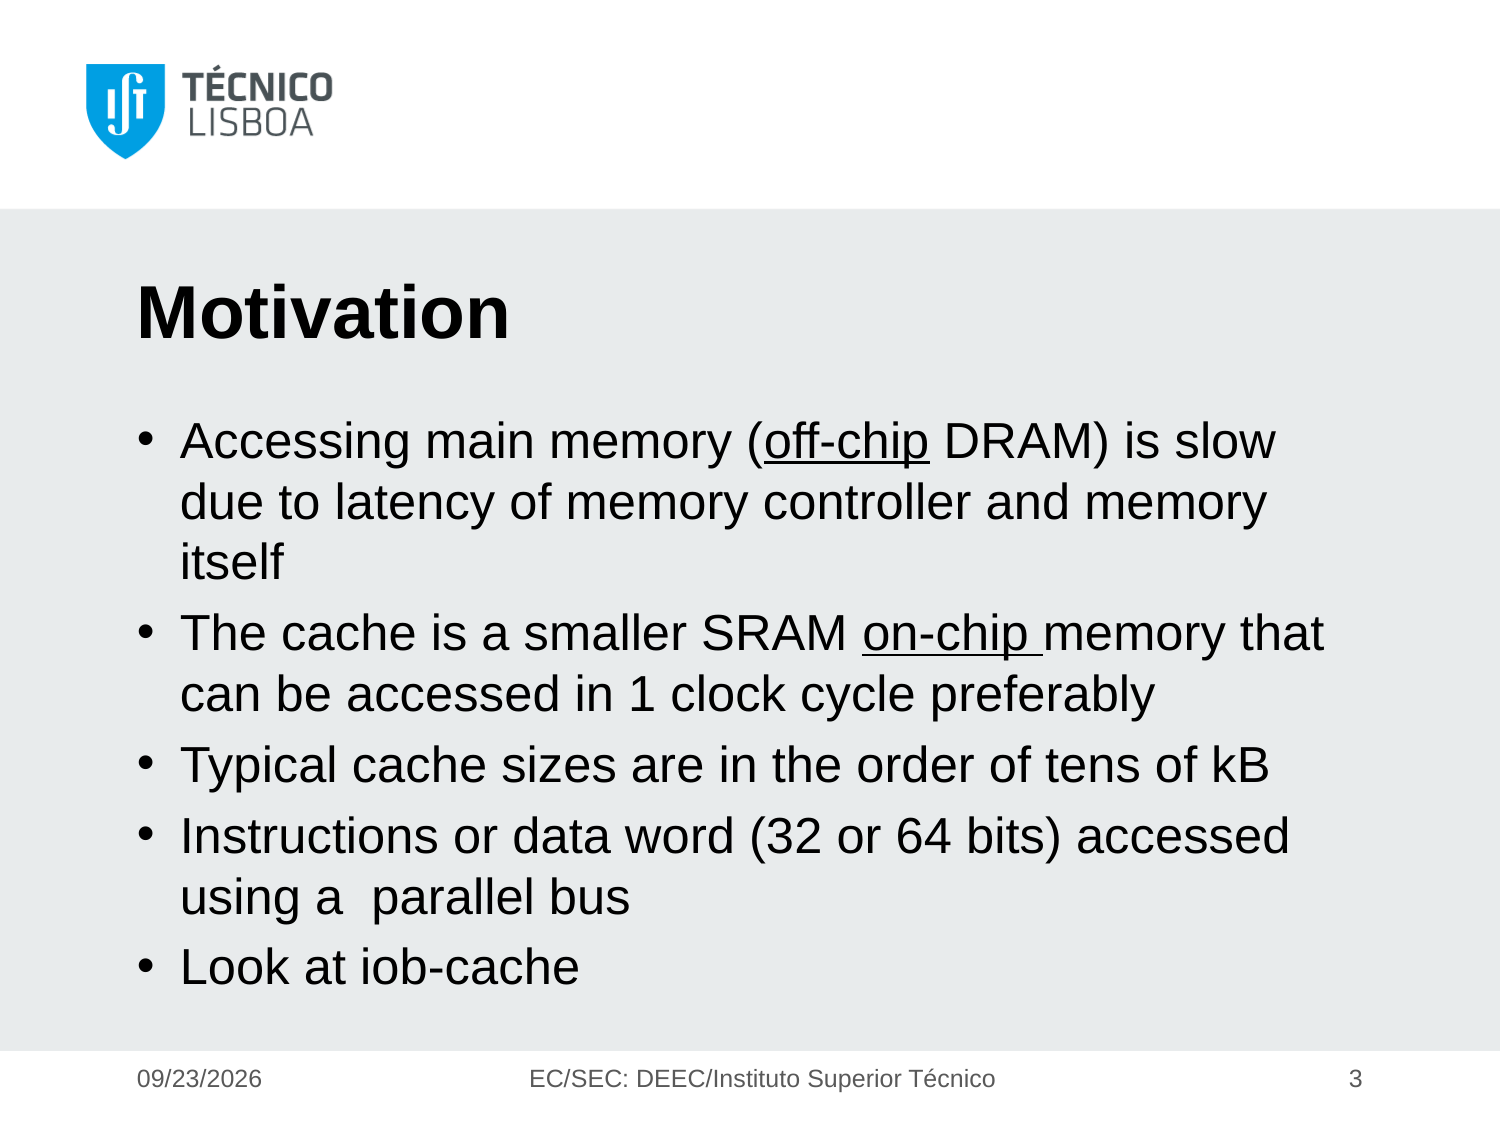

# Motivation
Accessing main memory (off-chip DRAM) is slow due to latency of memory controller and memory itself
The cache is a smaller SRAM on-chip memory that can be accessed in 1 clock cycle preferably
Typical cache sizes are in the order of tens of kB
Instructions or data word (32 or 64 bits) accessed using a parallel bus
Look at iob-cache
EC/SEC: DEEC/Instituto Superior Técnico
3